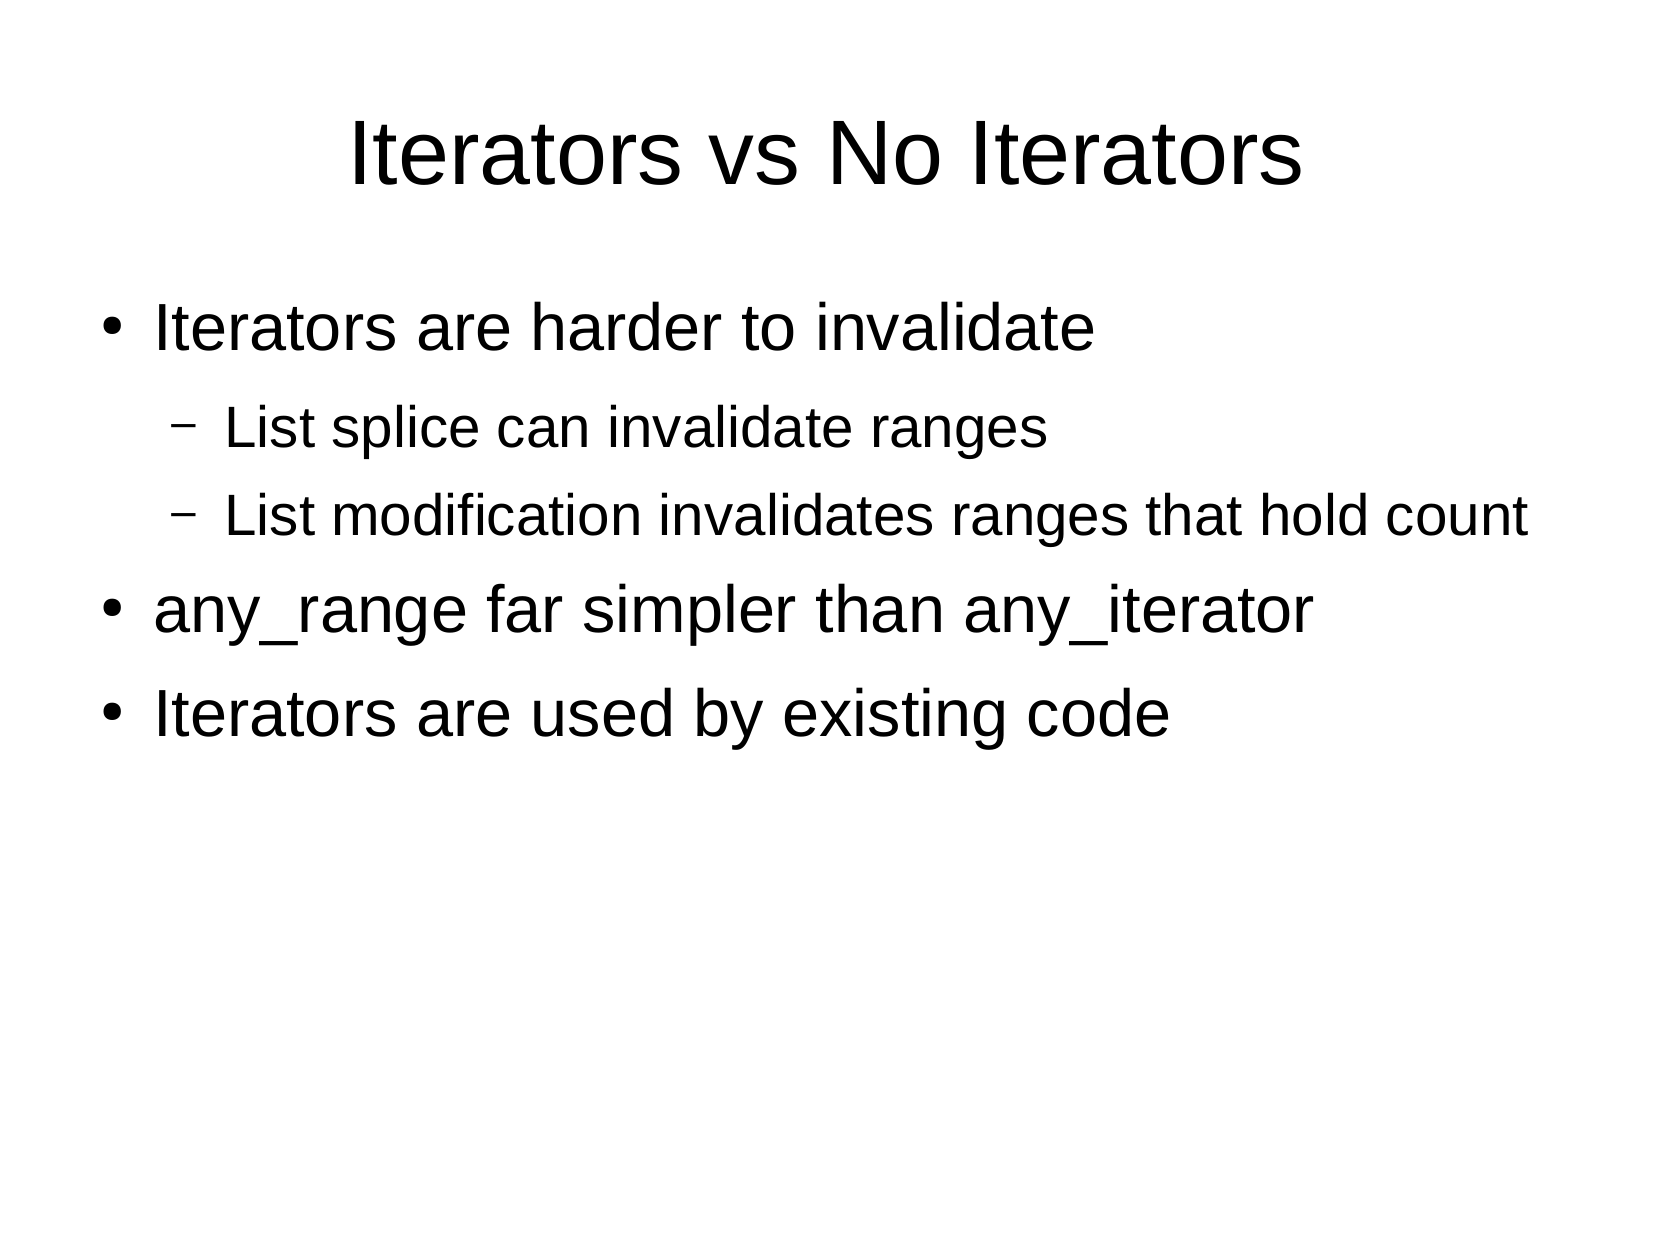

# Iterators vs No Iterators
Iterators are harder to invalidate
List splice can invalidate ranges
List modification invalidates ranges that hold count
any_range far simpler than any_iterator
Iterators are used by existing code